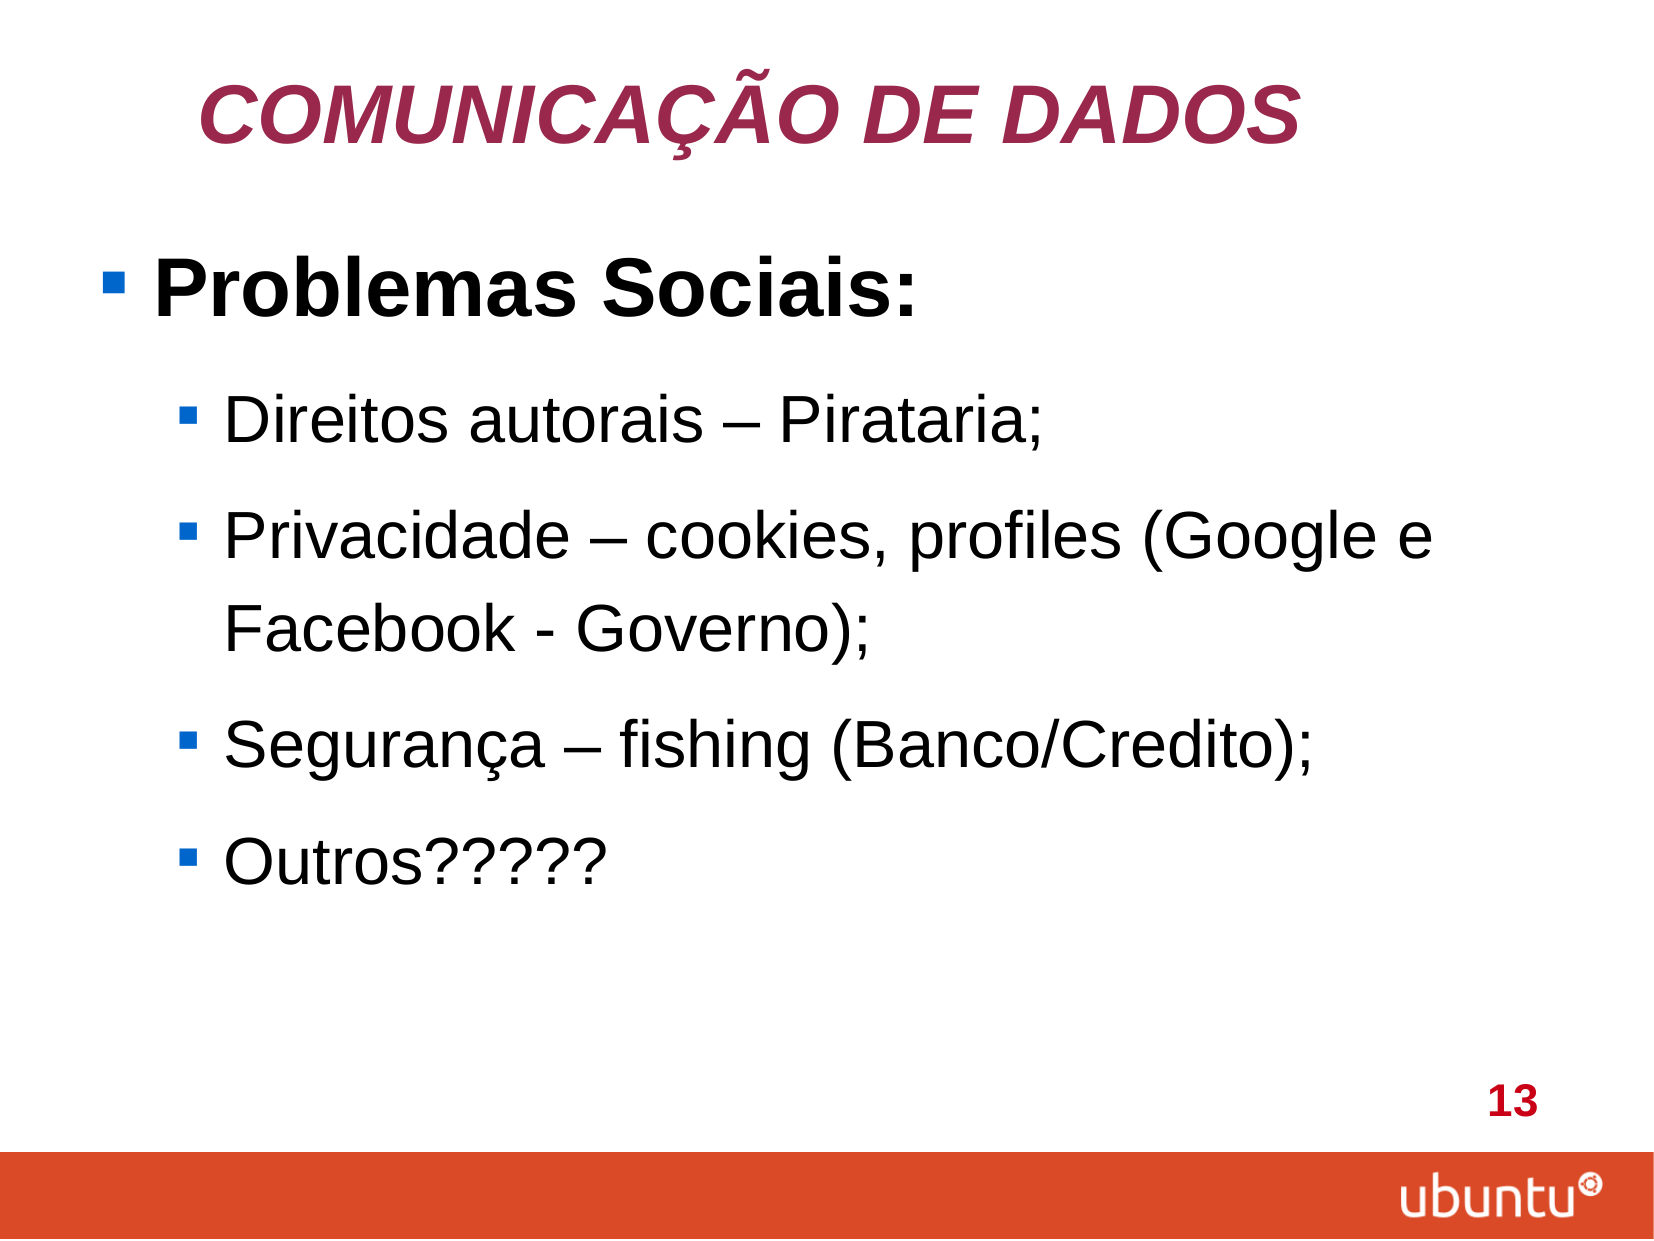

# COMUNICAÇÃO DE DADOS
Problemas Sociais:
Direitos autorais – Pirataria;
Privacidade – cookies, profiles (Google e Facebook - Governo);
Segurança – fishing (Banco/Credito);
Outros?????